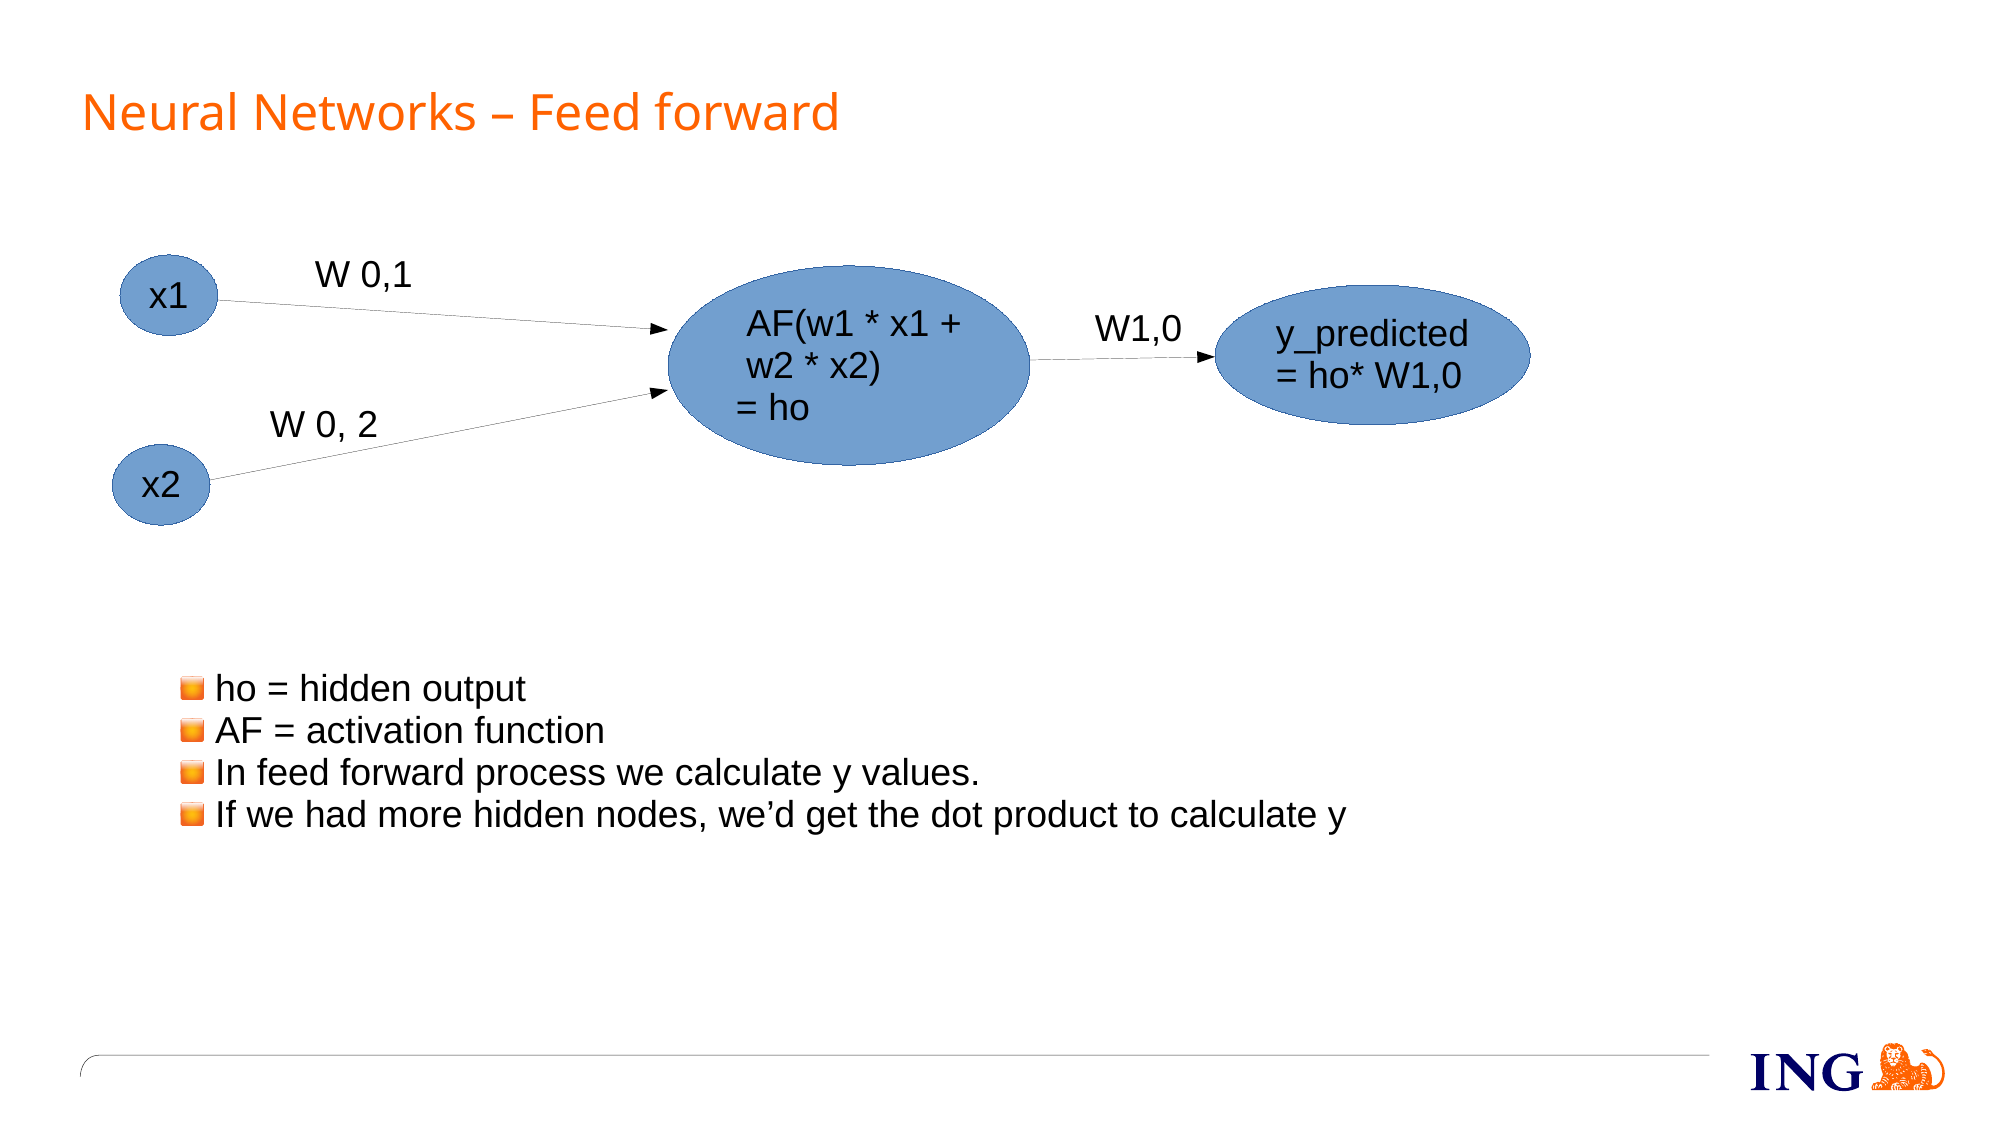

Neural Networks – Feed forward
W 0,1
x1
 AF(w1 * x1 +
 w2 * x2)
= ho
y_predicted
= ho* W1,0
W1,0
W 0, 2
x2
ho = hidden output
AF = activation function
In feed forward process we calculate y values.
If we had more hidden nodes, we’d get the dot product to calculate y